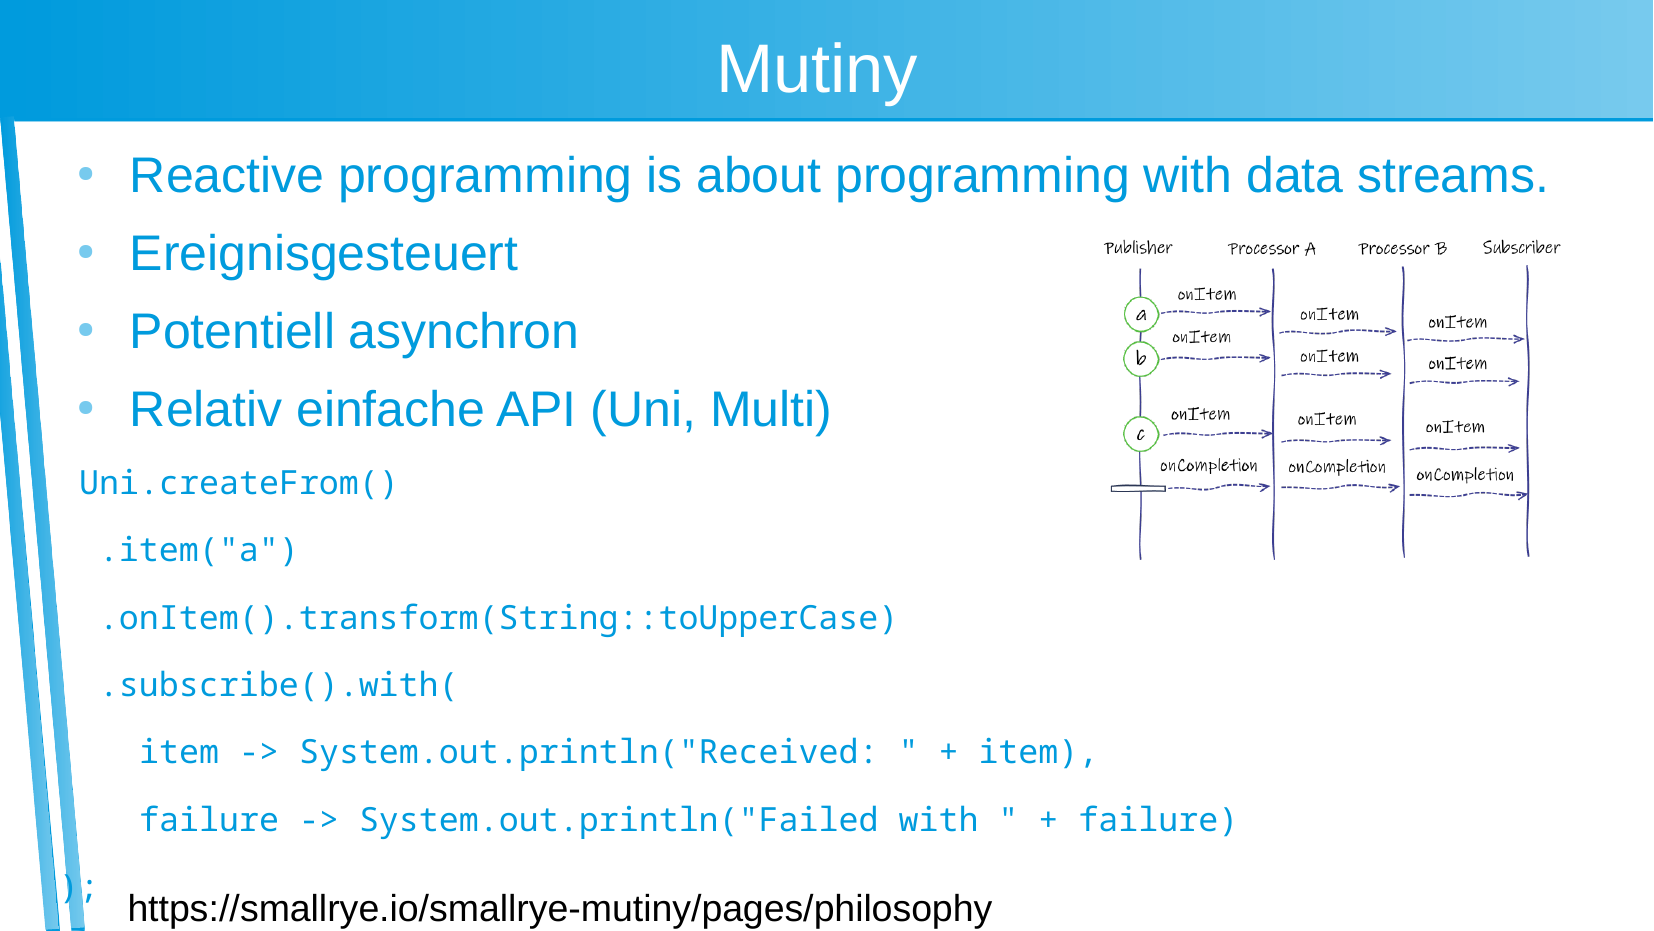

Mutiny
# Reactive programming is about programming with data streams.
Ereignisgesteuert
Potentiell asynchron
Relativ einfache API (Uni, Multi)
 Uni.createFrom()
 .item("a")
 .onItem().transform(String::toUpperCase)
 .subscribe().with(
 item -> System.out.println("Received: " + item),
 failure -> System.out.println("Failed with " + failure)
);
https://smallrye.io/smallrye-mutiny/pages/philosophy